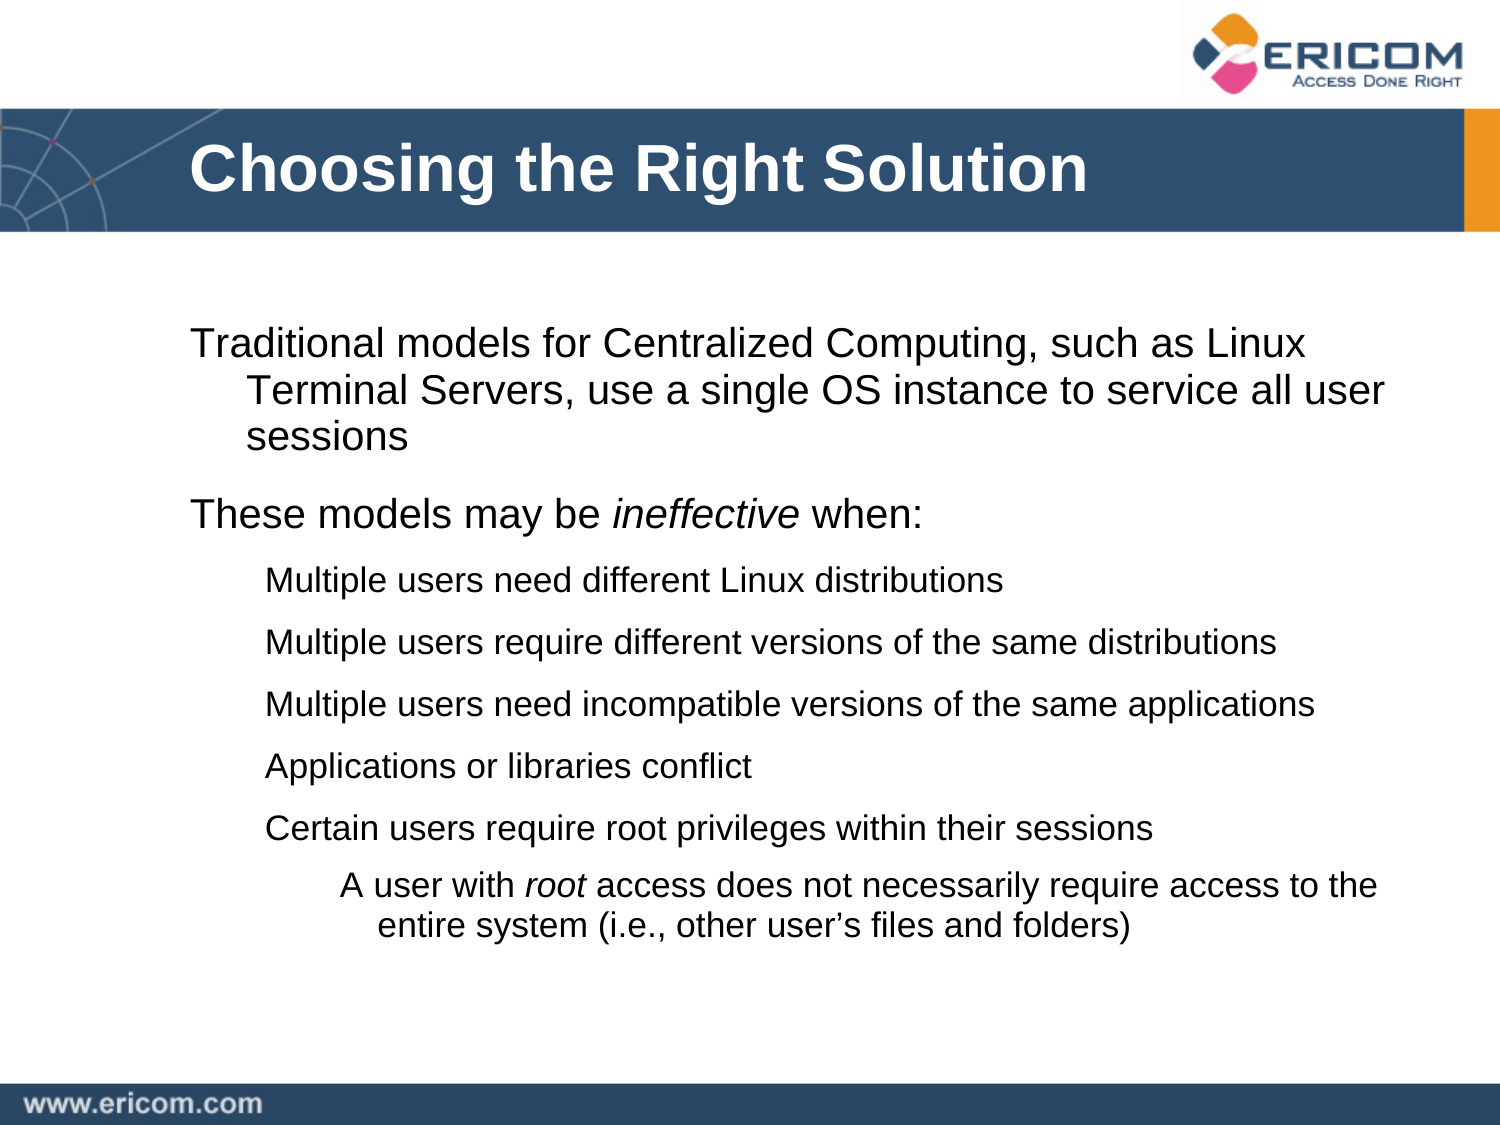

# Choosing the Right Solution
Traditional models for Centralized Computing, such as Linux Terminal Servers, use a single OS instance to service all user sessions
These models may be ineffective when:
Multiple users need different Linux distributions
Multiple users require different versions of the same distributions
Multiple users need incompatible versions of the same applications
Applications or libraries conflict
Certain users require root privileges within their sessions
A user with root access does not necessarily require access to the entire system (i.e., other user’s files and folders)